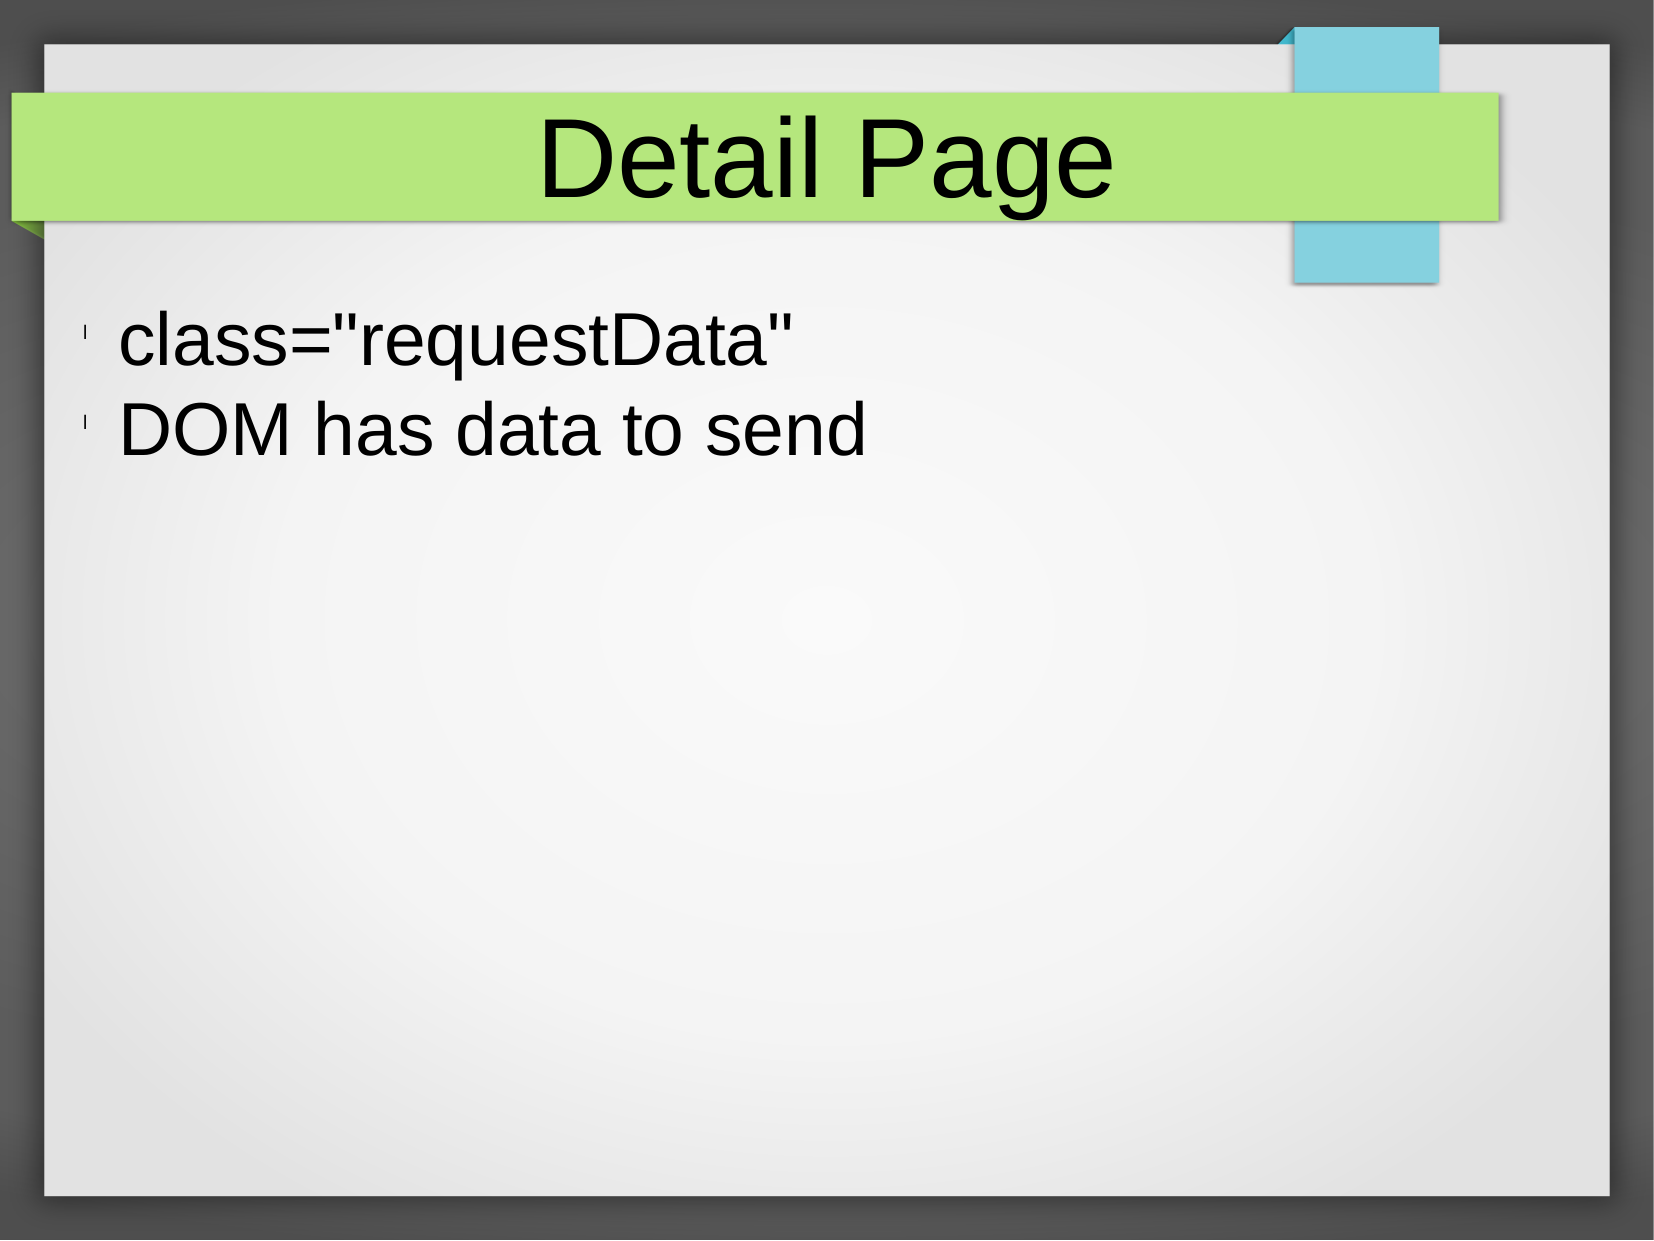

Detail Page
class="requestData"
DOM has data to send